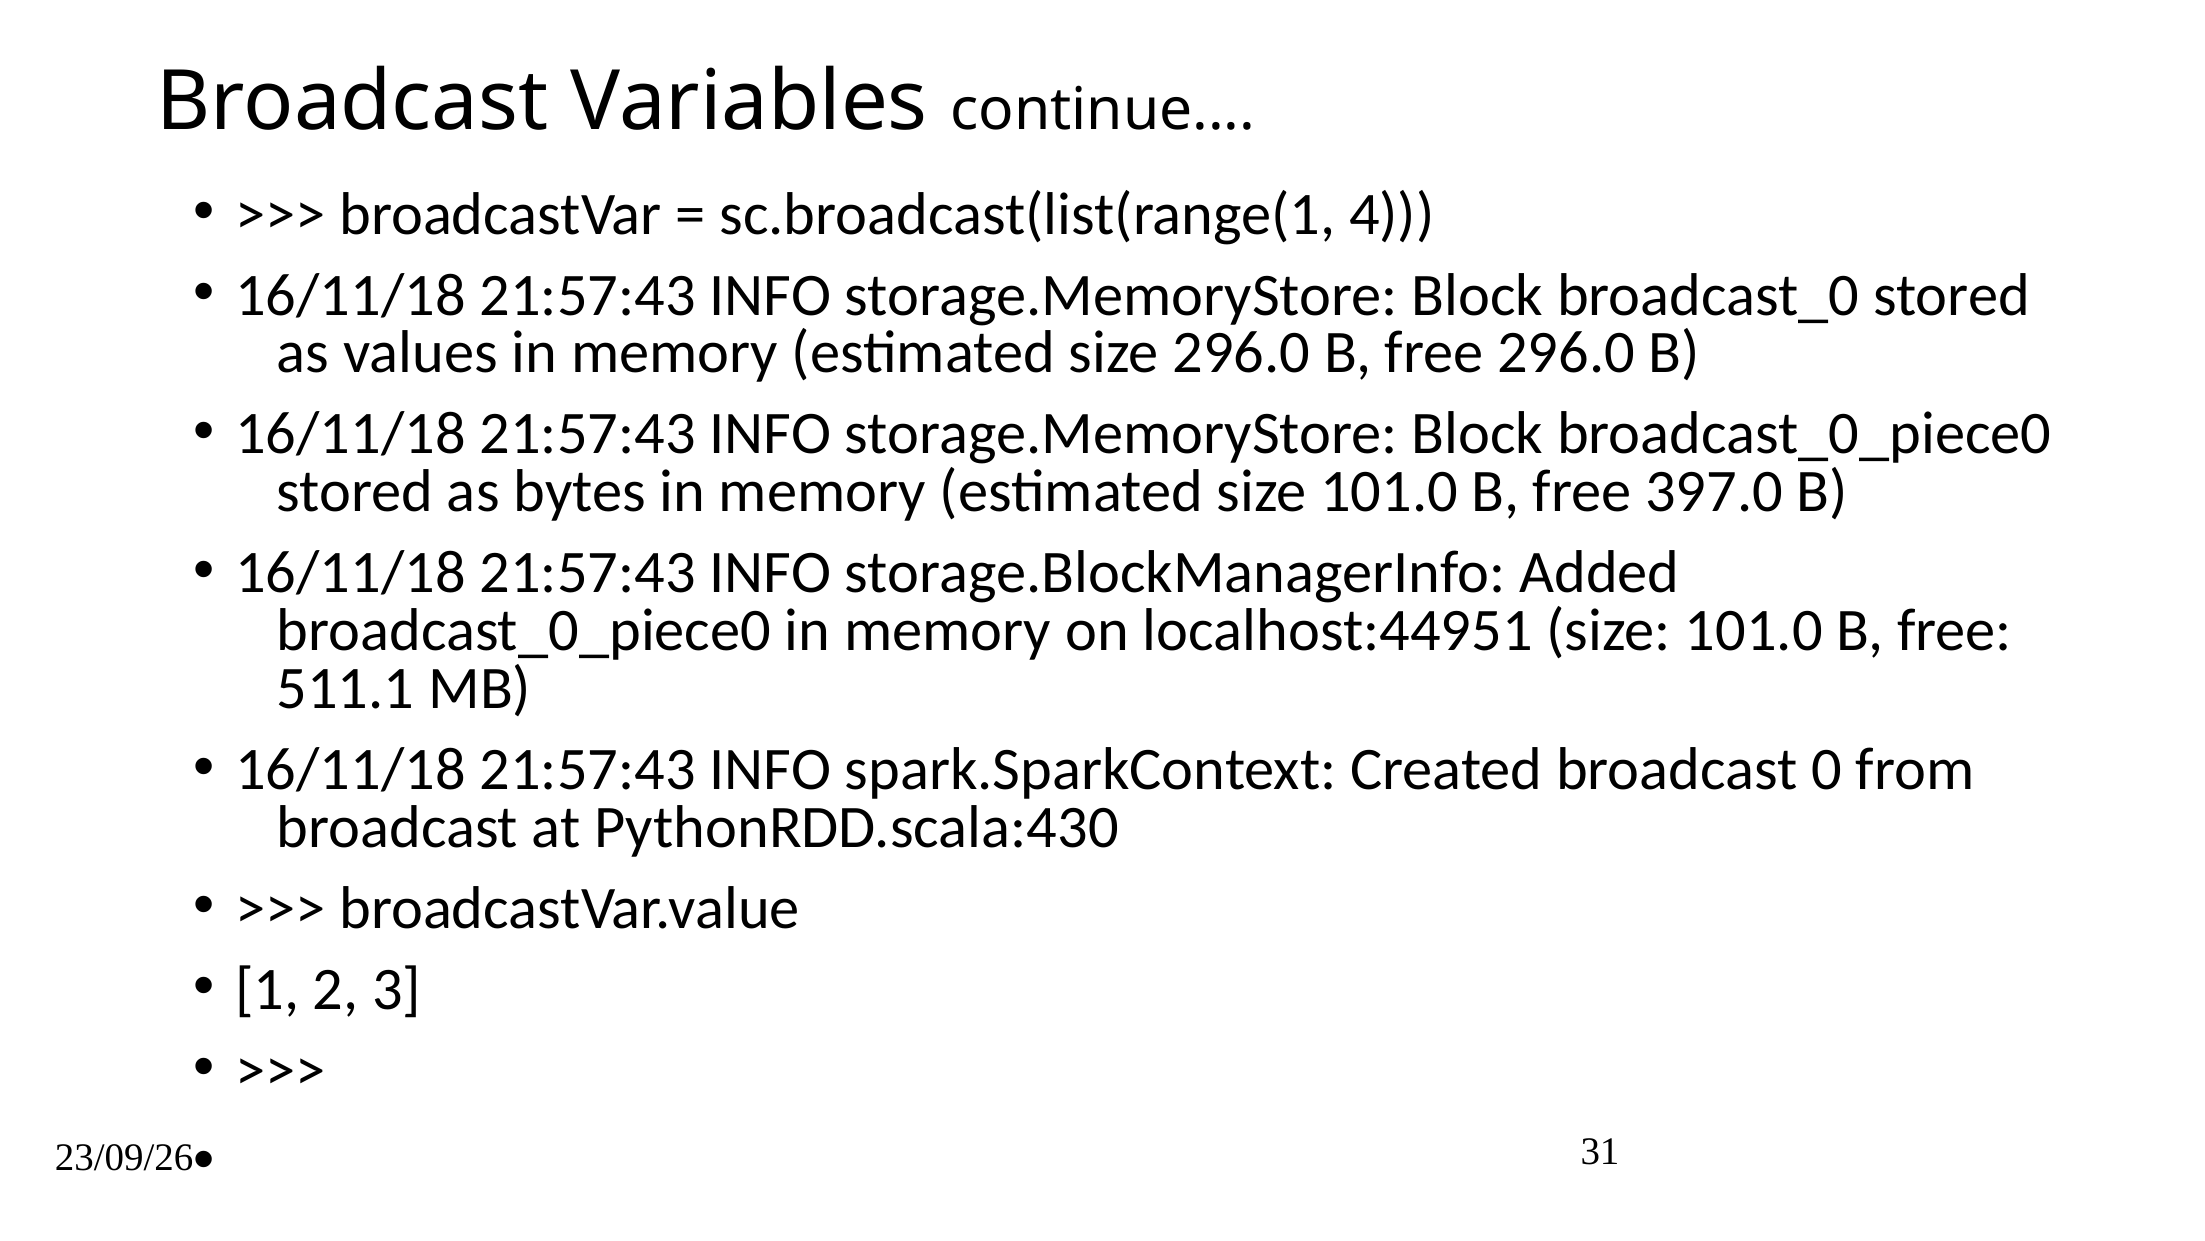

# Broadcast Variables continue....
>>> broadcastVar = sc.broadcast(list(range(1, 4)))
16/11/18 21:57:43 INFO storage.MemoryStore: Block broadcast_0 stored as values in memory (estimated size 296.0 B, free 296.0 B)
16/11/18 21:57:43 INFO storage.MemoryStore: Block broadcast_0_piece0 stored as bytes in memory (estimated size 101.0 B, free 397.0 B)
16/11/18 21:57:43 INFO storage.BlockManagerInfo: Added broadcast_0_piece0 in memory on localhost:44951 (size: 101.0 B, free: 511.1 MB)
16/11/18 21:57:43 INFO spark.SparkContext: Created broadcast 0 from broadcast at PythonRDD.scala:430
>>> broadcastVar.value
[1, 2, 3]
>>>